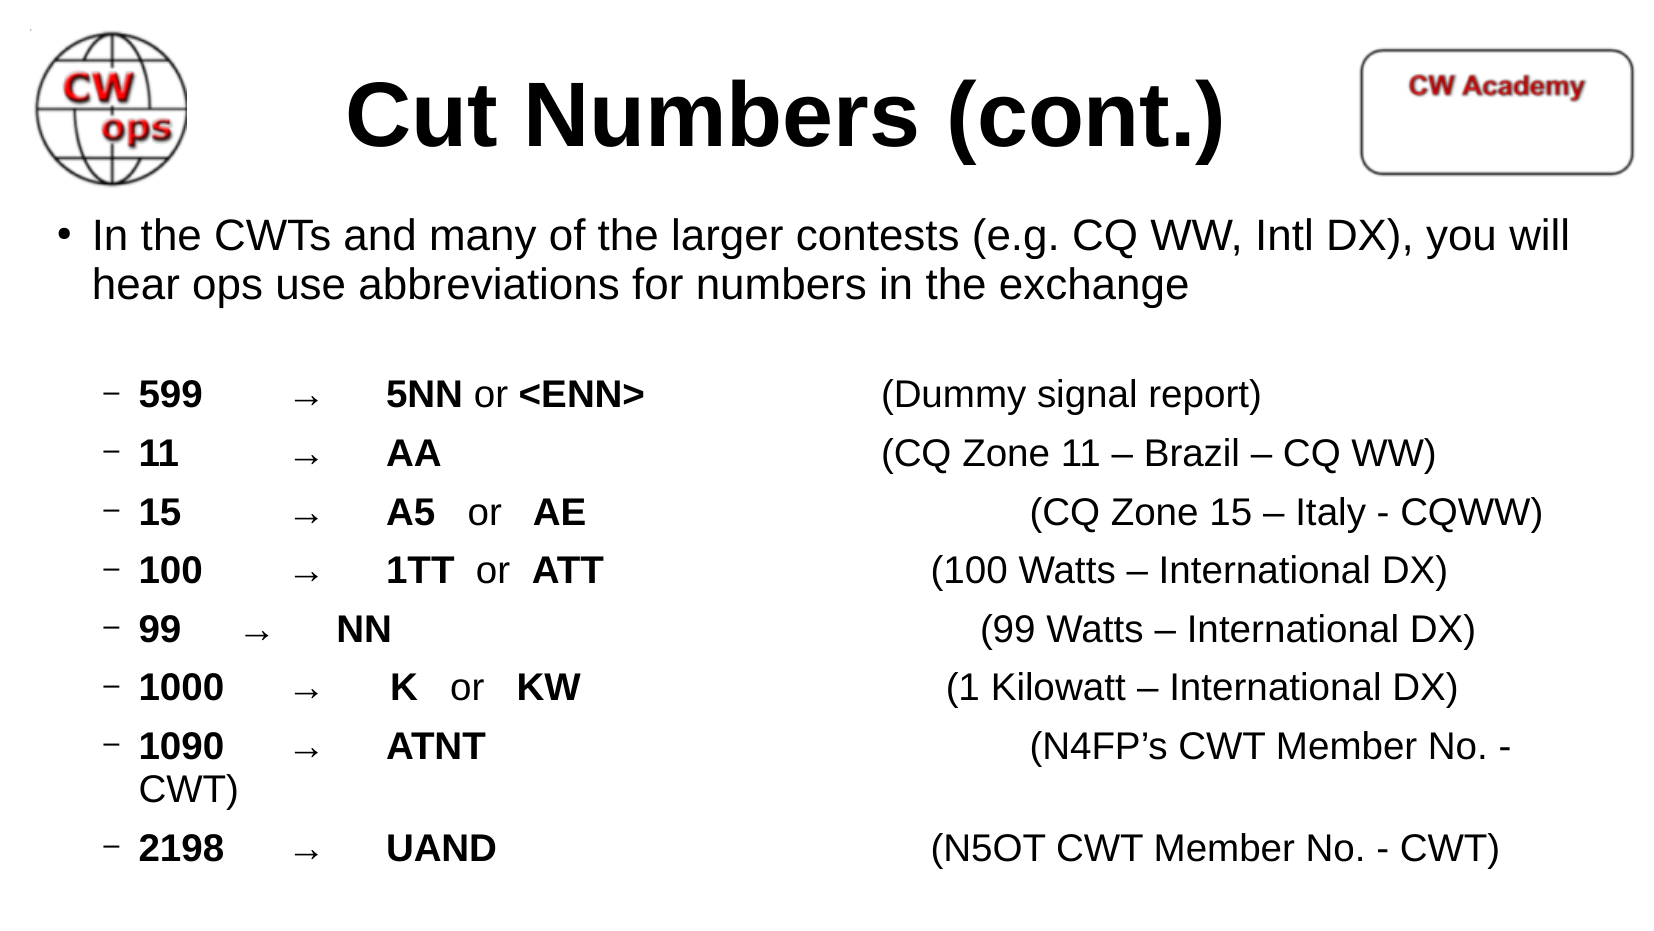

# Cut Numbers (cont.)
In the CWTs and many of the larger contests (e.g. CQ WW, Intl DX), you will hear ops use abbreviations for numbers in the exchange
599 		 	→ 		 	5NN or <ENN>				 			 		 		 	(Dummy signal report)
11 			 	→ 		 	AA			 		 		 	(CQ Zone 11 – Brazil – CQ WW)
15 			 	→ 		 	A5			 or AE 		 		 	(CQ Zone 15 – Italy - CQWW)
100 			 		→ 			 	1TT or ATT 	 	 	 	 	 	 	(100 Watts – International DX)
99			 	→			 	NN	 				 			 		 	 	 		 	(99 Watts – International DX)
1000 				 	→			 K or KW (1 Kilowatt – International DX)
1090		 	→		 	ATNT			 	 	 	 	 	 	 		 			 	(N4FP’s CWT Member No. - CWT)
2198		 	→			 	UAND 	 	 	 	 	 	 	 	 	(N5OT CWT Member No. - CWT)